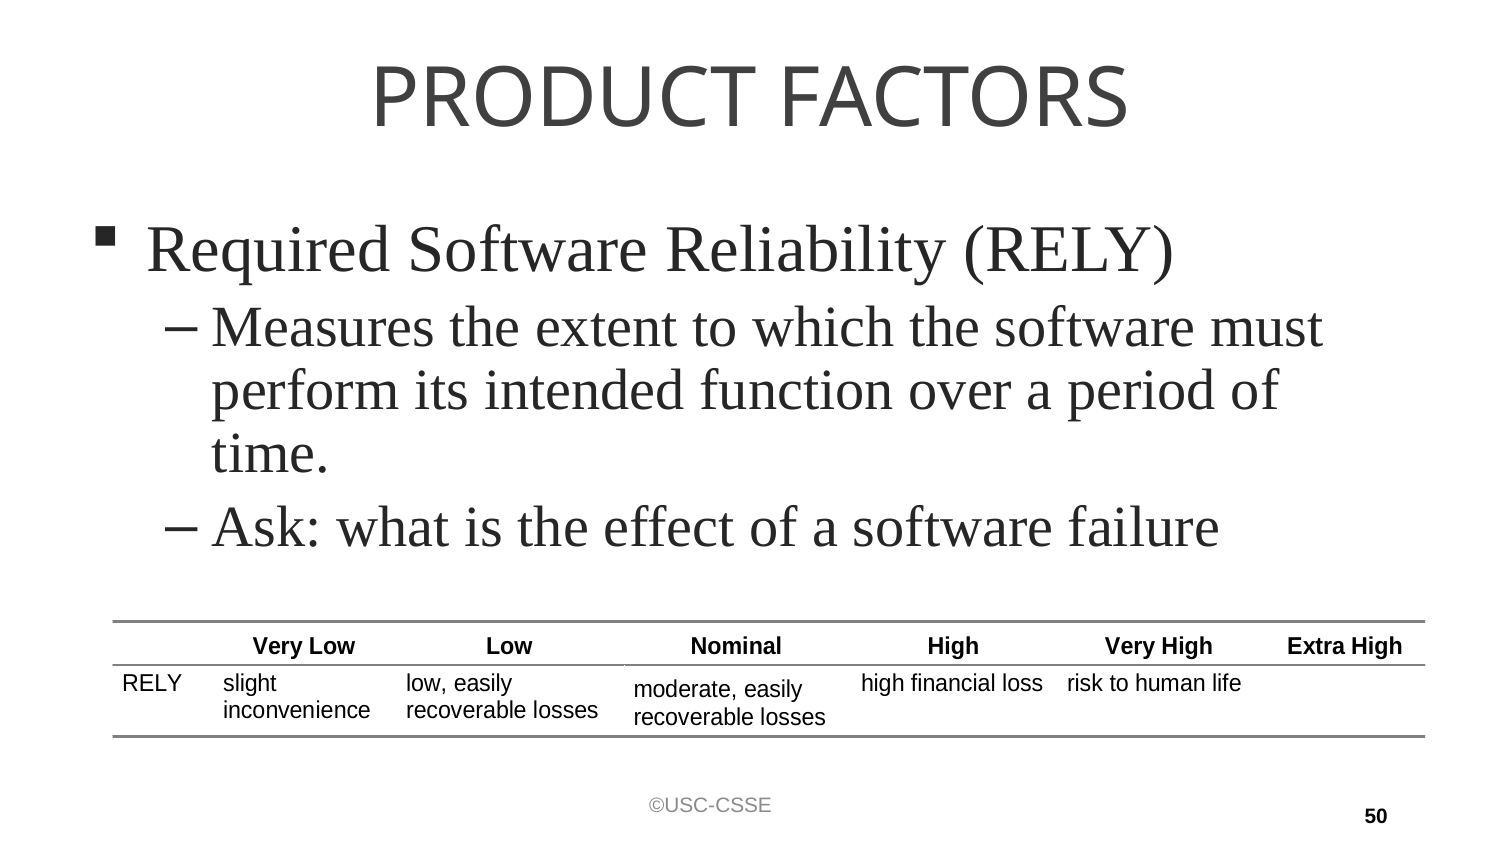

# Product Factors
Required Software Reliability (RELY)
Measures the extent to which the software must perform its intended function over a period of time.
Ask: what is the effect of a software failure
©USC-CSSE